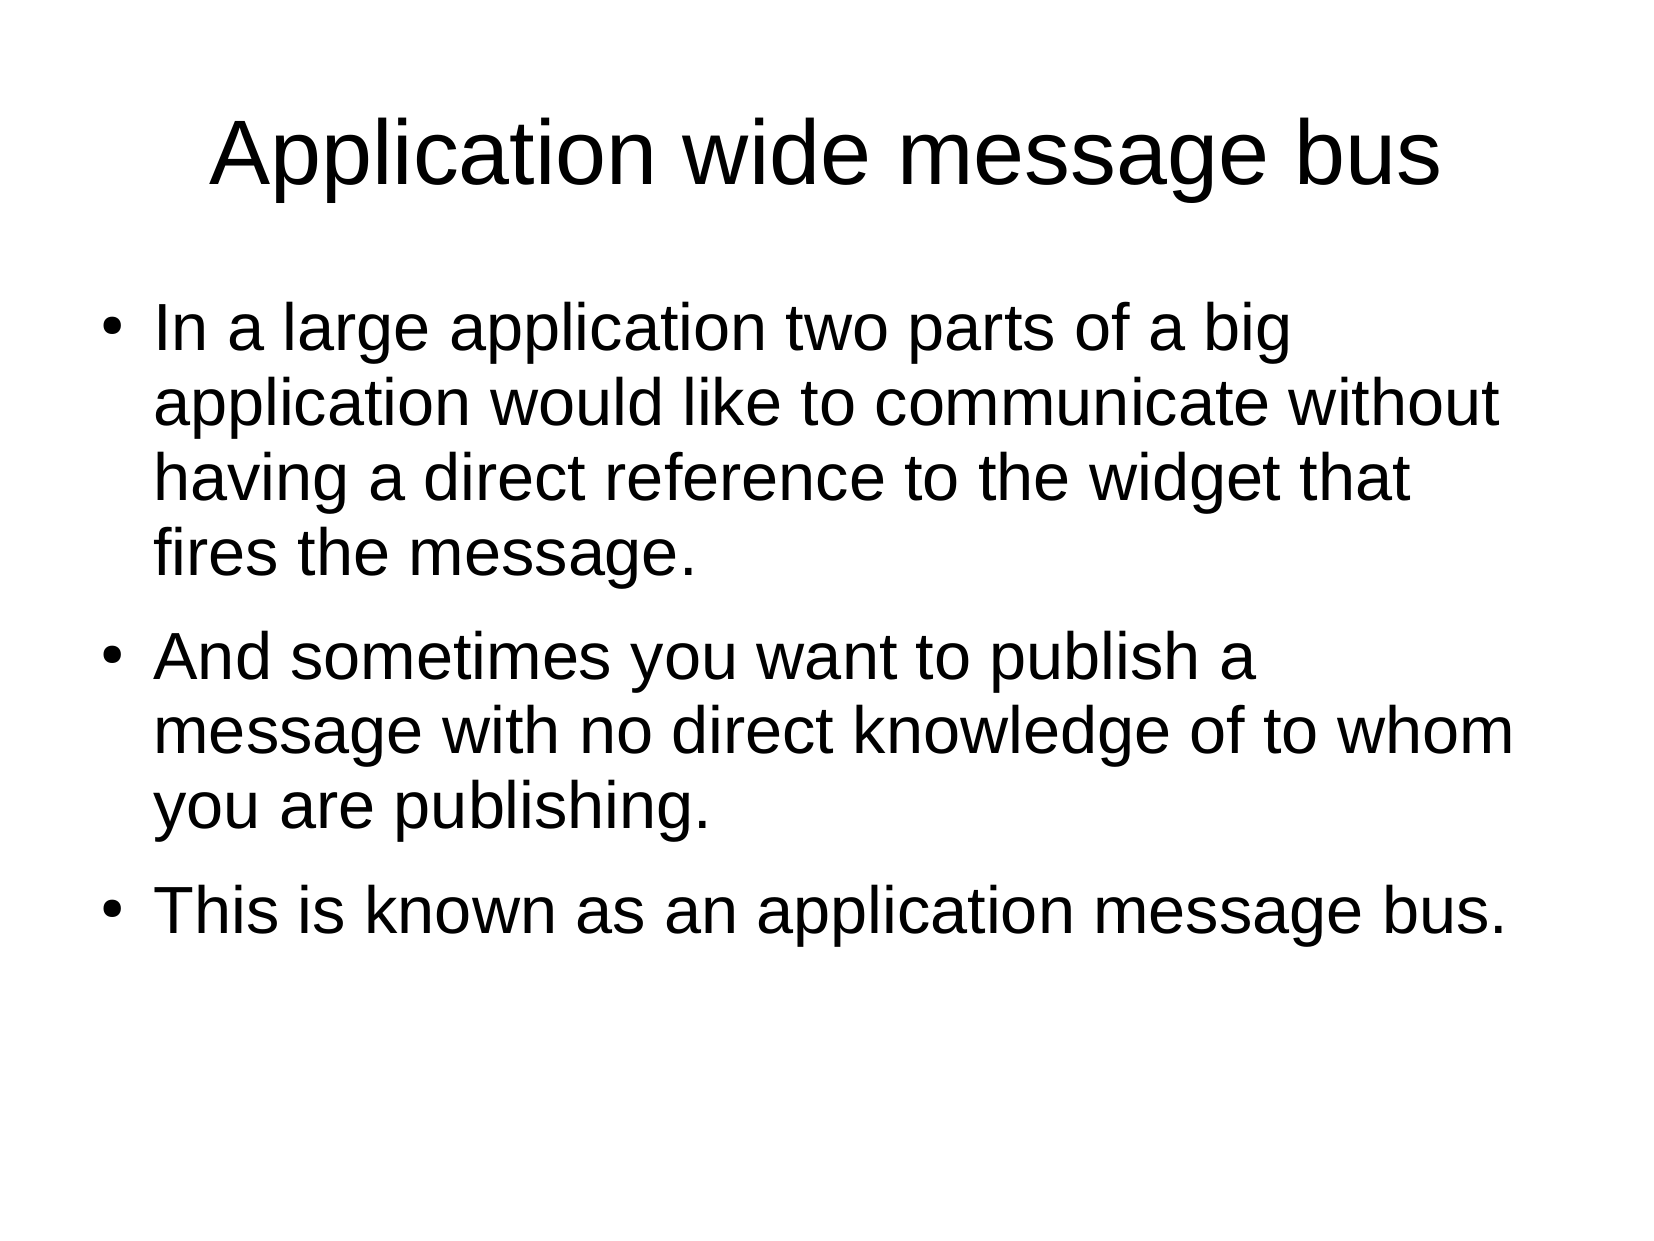

# Application wide message bus
In a large application two parts of a big application would like to communicate without having a direct reference to the widget that fires the message.
And sometimes you want to publish a message with no direct knowledge of to whom you are publishing.
This is known as an application message bus.